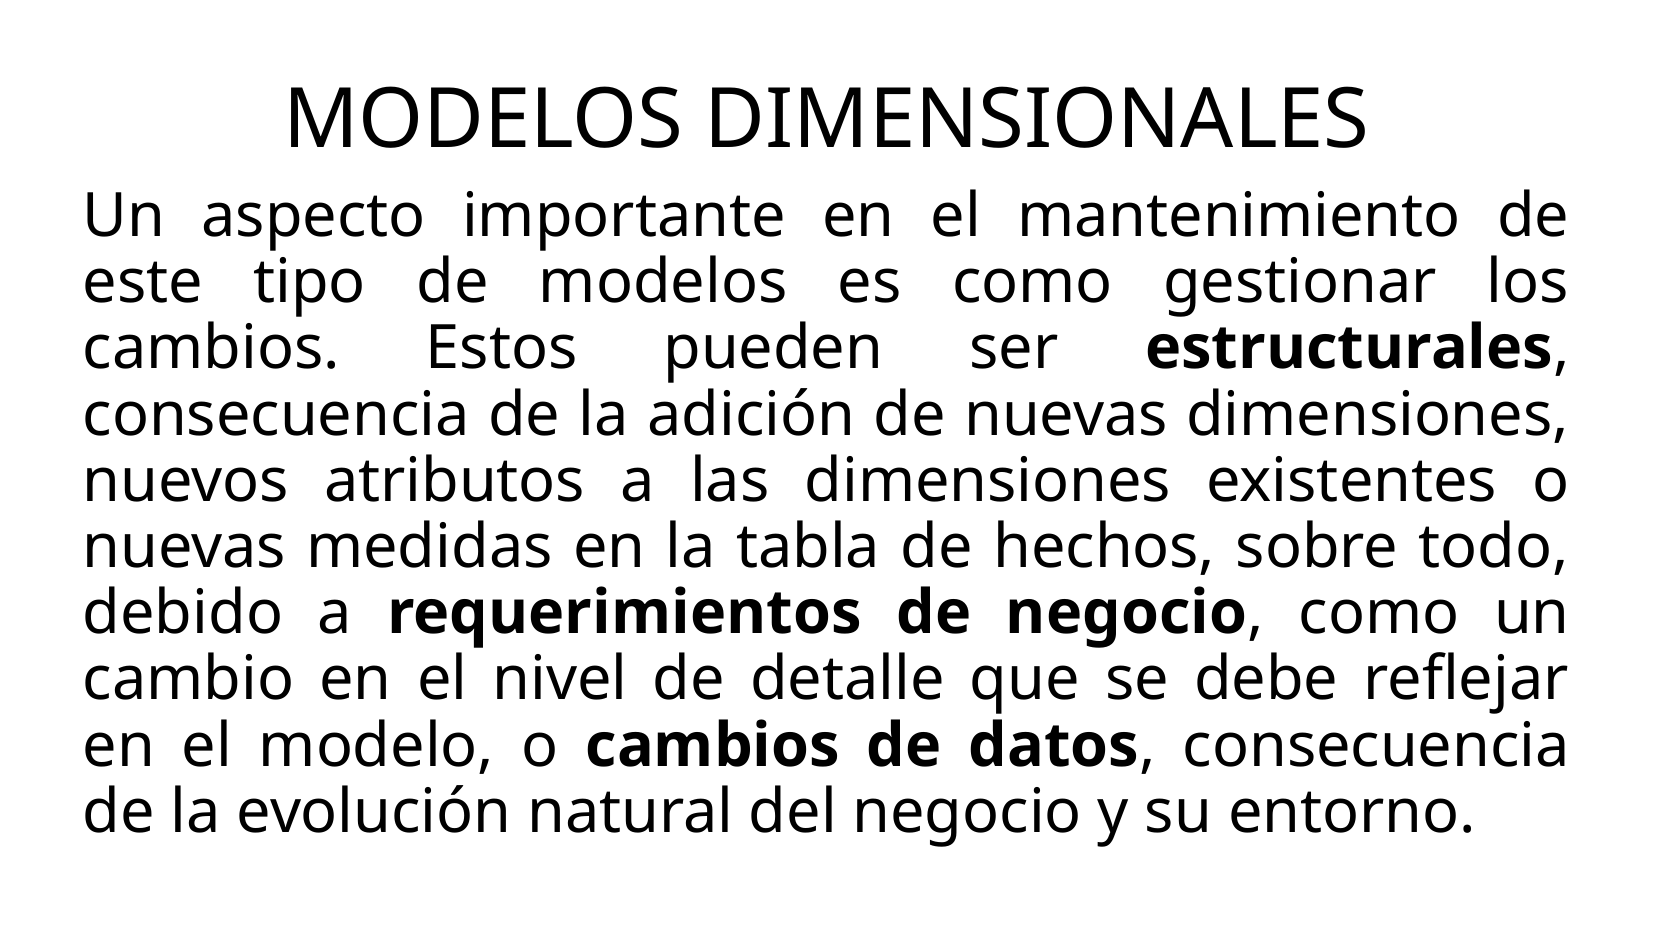

# MODELOS DIMENSIONALES
Un aspecto importante en el mantenimiento de este tipo de modelos es como gestionar los cambios. Estos pueden ser estructurales, consecuencia de la adición de nuevas dimensiones, nuevos atributos a las dimensiones existentes o nuevas medidas en la tabla de hechos, sobre todo, debido a requerimientos de negocio, como un cambio en el nivel de detalle que se debe reflejar en el modelo, o cambios de datos, consecuencia de la evolución natural del negocio y su entorno.